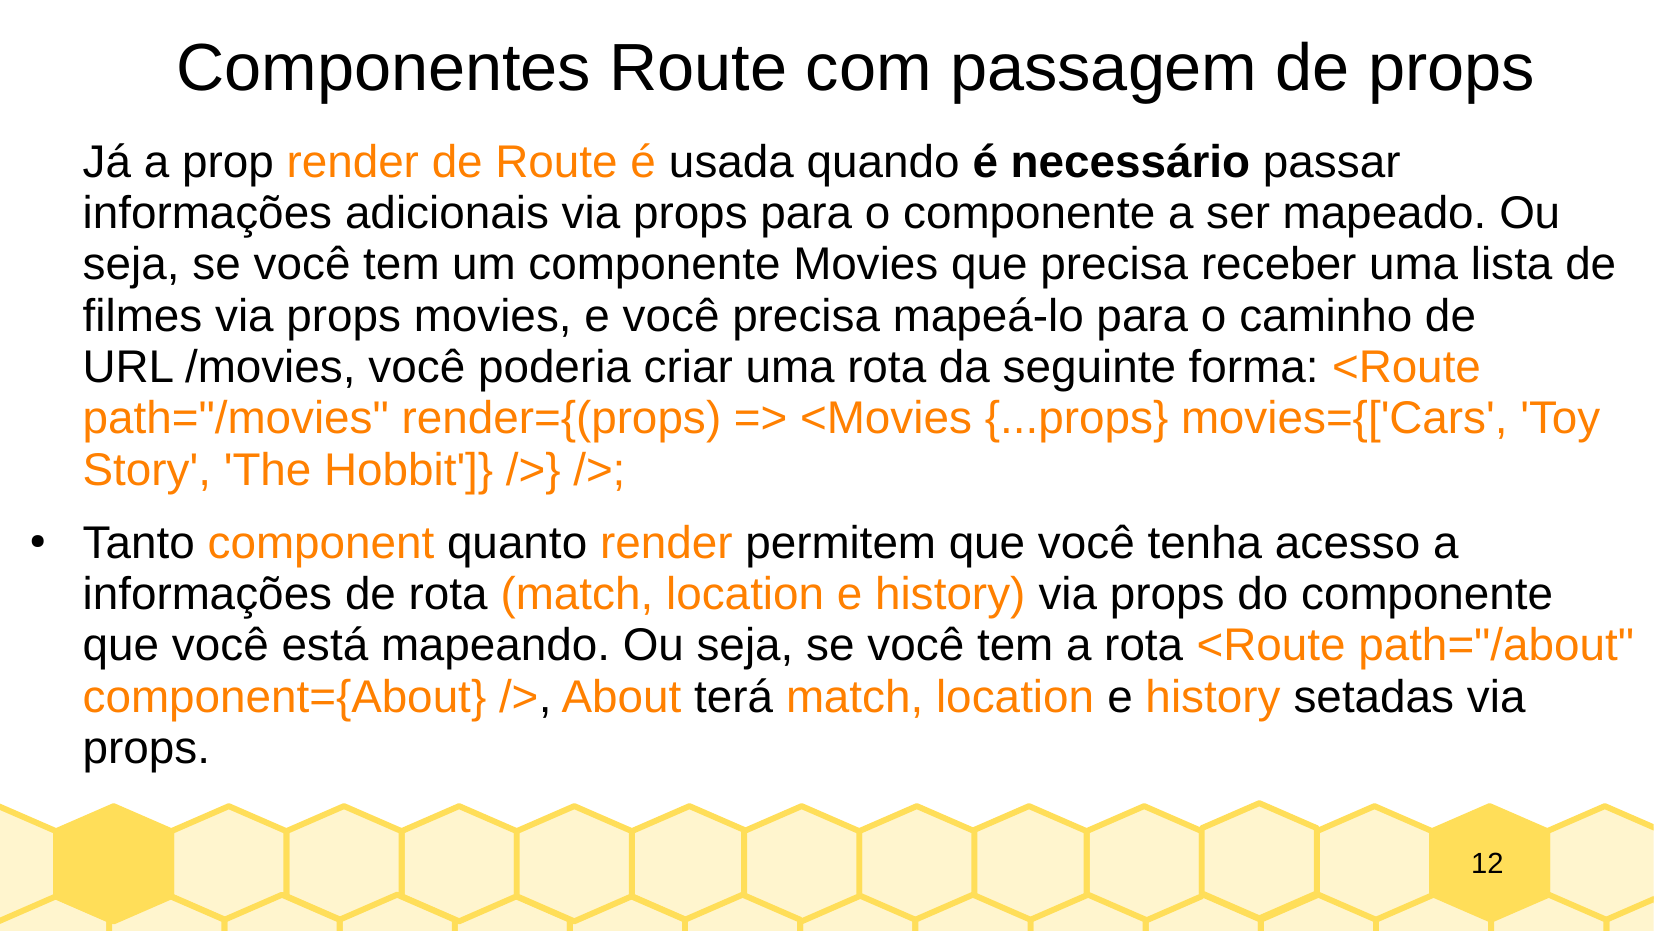

# Componentes Route com passagem de props
Já a prop render de Route é usada quando é necessário passar informações adicionais via props para o componente a ser mapeado. Ou seja, se você tem um componente Movies que precisa receber uma lista de filmes via props movies, e você precisa mapeá-lo para o caminho de URL /movies, você poderia criar uma rota da seguinte forma: <Route path="/movies" render={(props) => <Movies {...props} movies={['Cars', 'Toy Story', 'The Hobbit']} />} />;
Tanto component quanto render permitem que você tenha acesso a informações de rota (match, location e history) via props do componente que você está mapeando. Ou seja, se você tem a rota <Route path="/about" component={About} />, About terá match, location e history setadas via props.